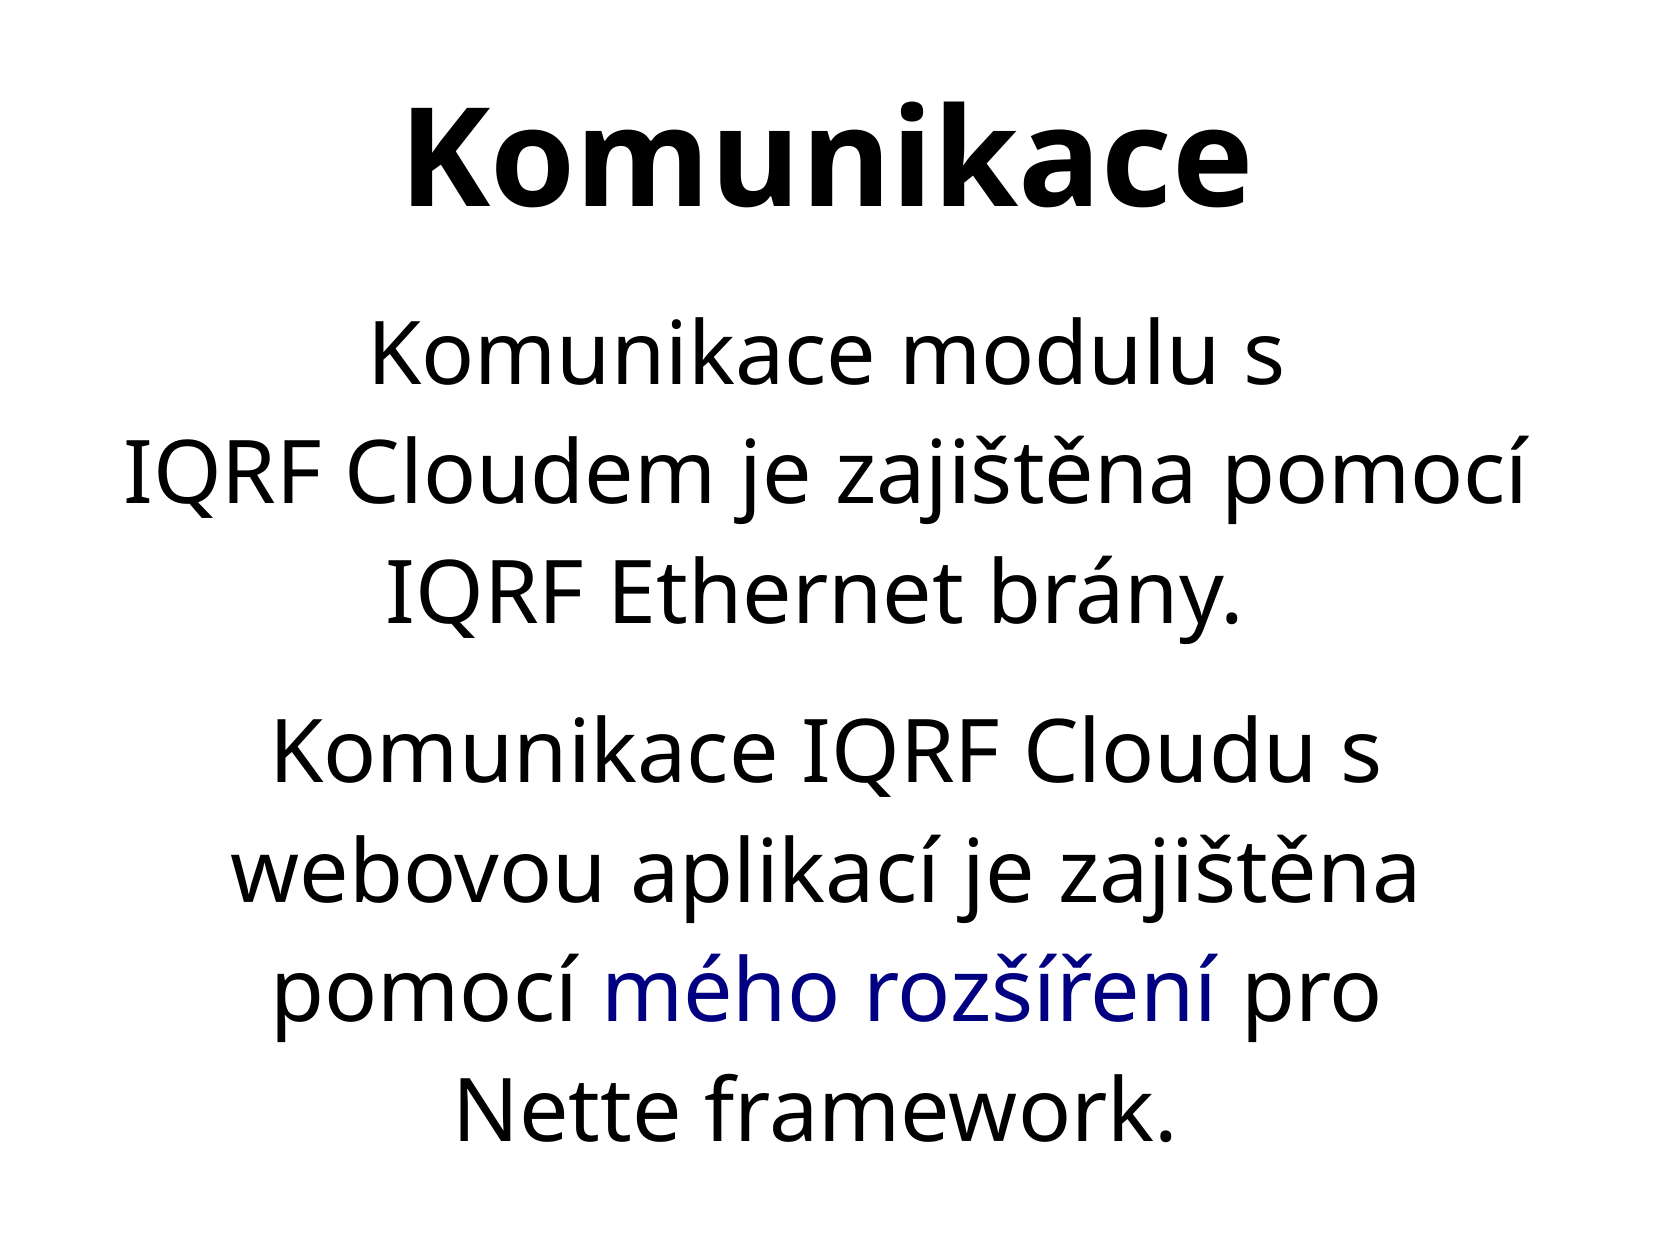

# Komunikace
Komunikace modulu s IQRF Cloudem je zajištěna pomocí IQRF Ethernet brány.
Komunikace IQRF Cloudu s webovou aplikací je zajištěna pomocí mého rozšíření pro Nette framework.